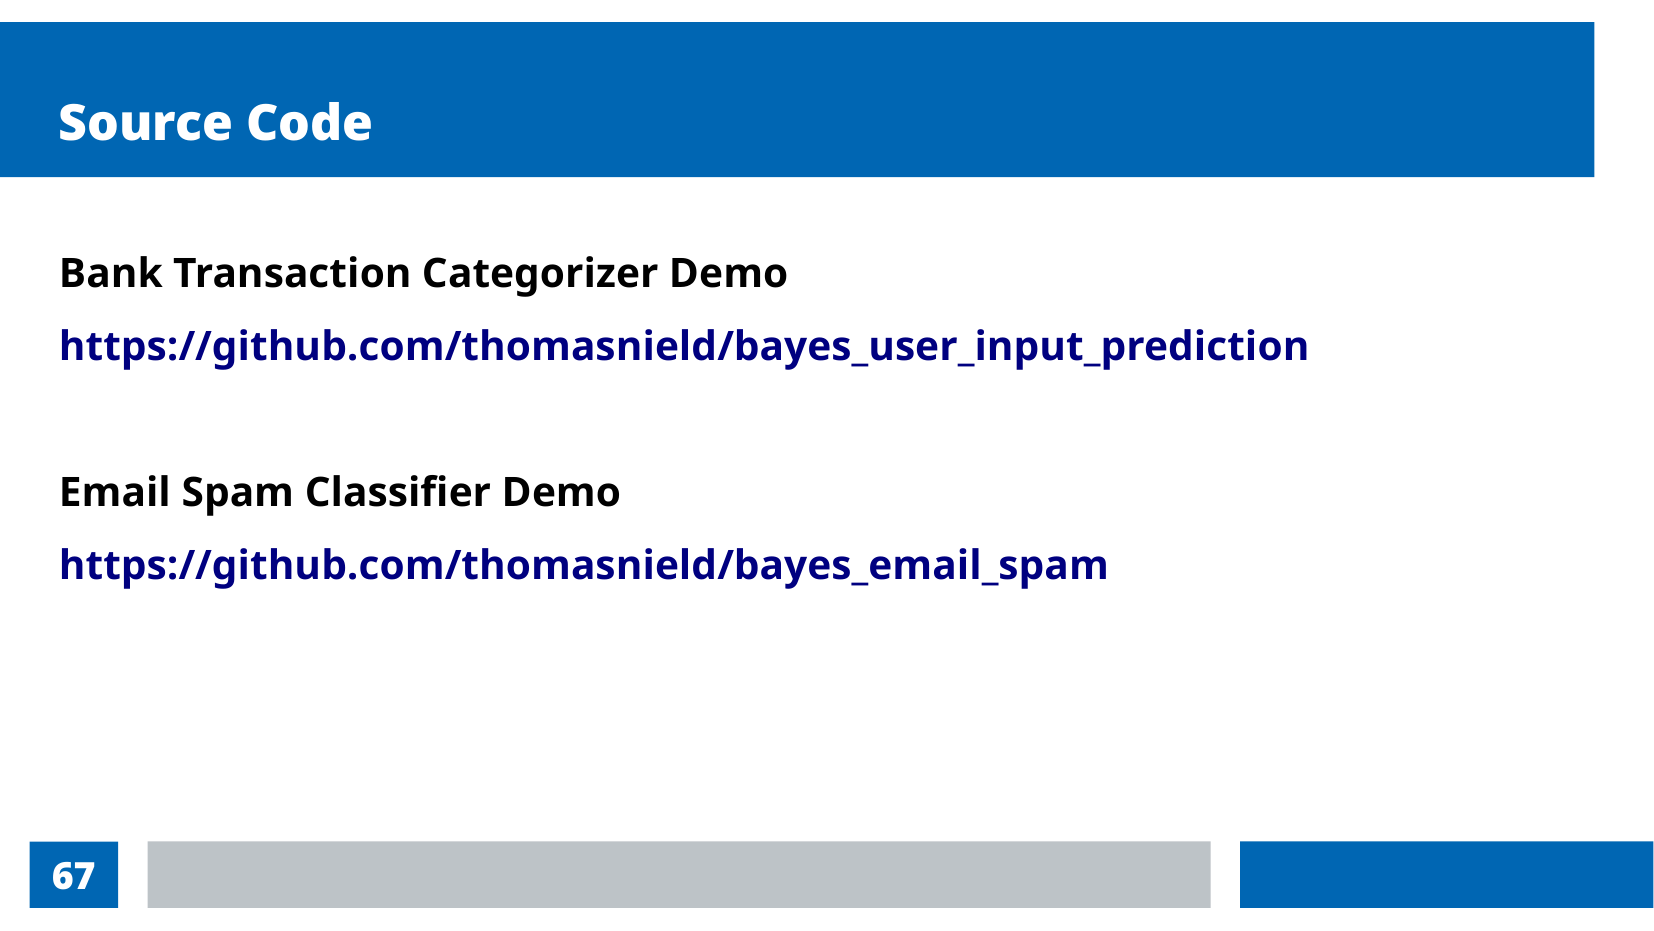

# Source Code
Bank Transaction Categorizer Demo
https://github.com/thomasnield/bayes_user_input_prediction
Email Spam Classifier Demo
https://github.com/thomasnield/bayes_email_spam
67